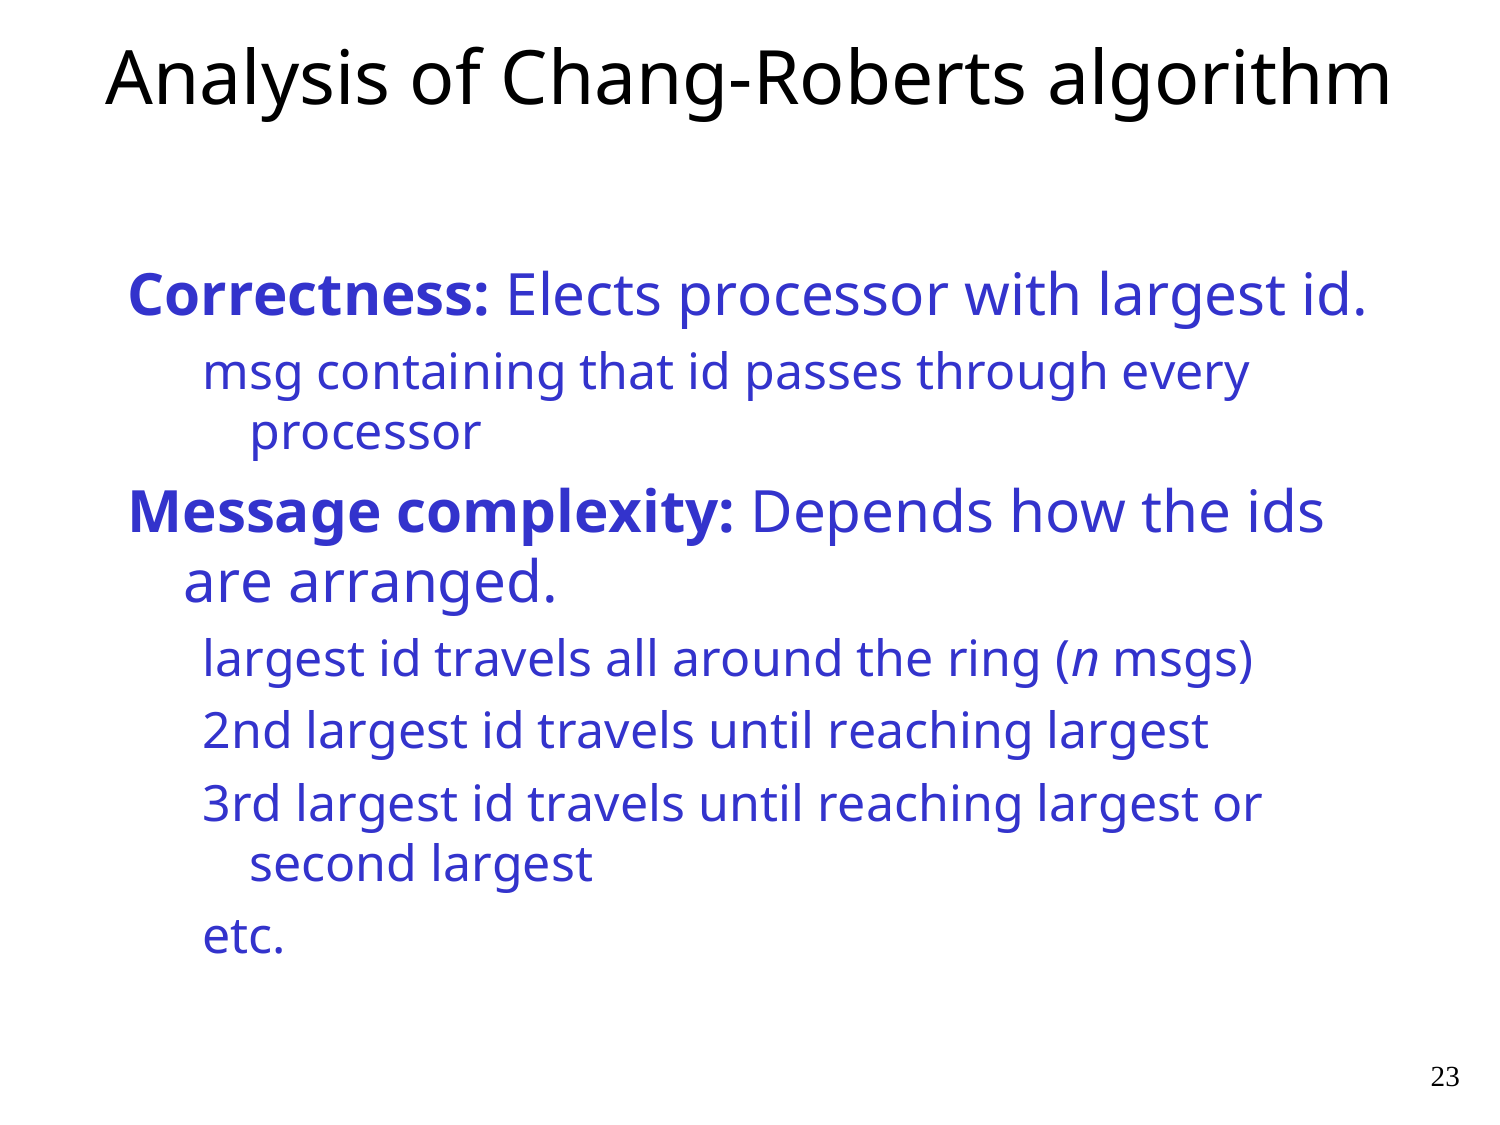

# Analysis of Chang-Roberts algorithm
Correctness: Elects processor with largest id.
msg containing that id passes through every processor
Message complexity: Depends how the ids are arranged.
largest id travels all around the ring (n msgs)
2nd largest id travels until reaching largest
3rd largest id travels until reaching largest or second largest
etc.